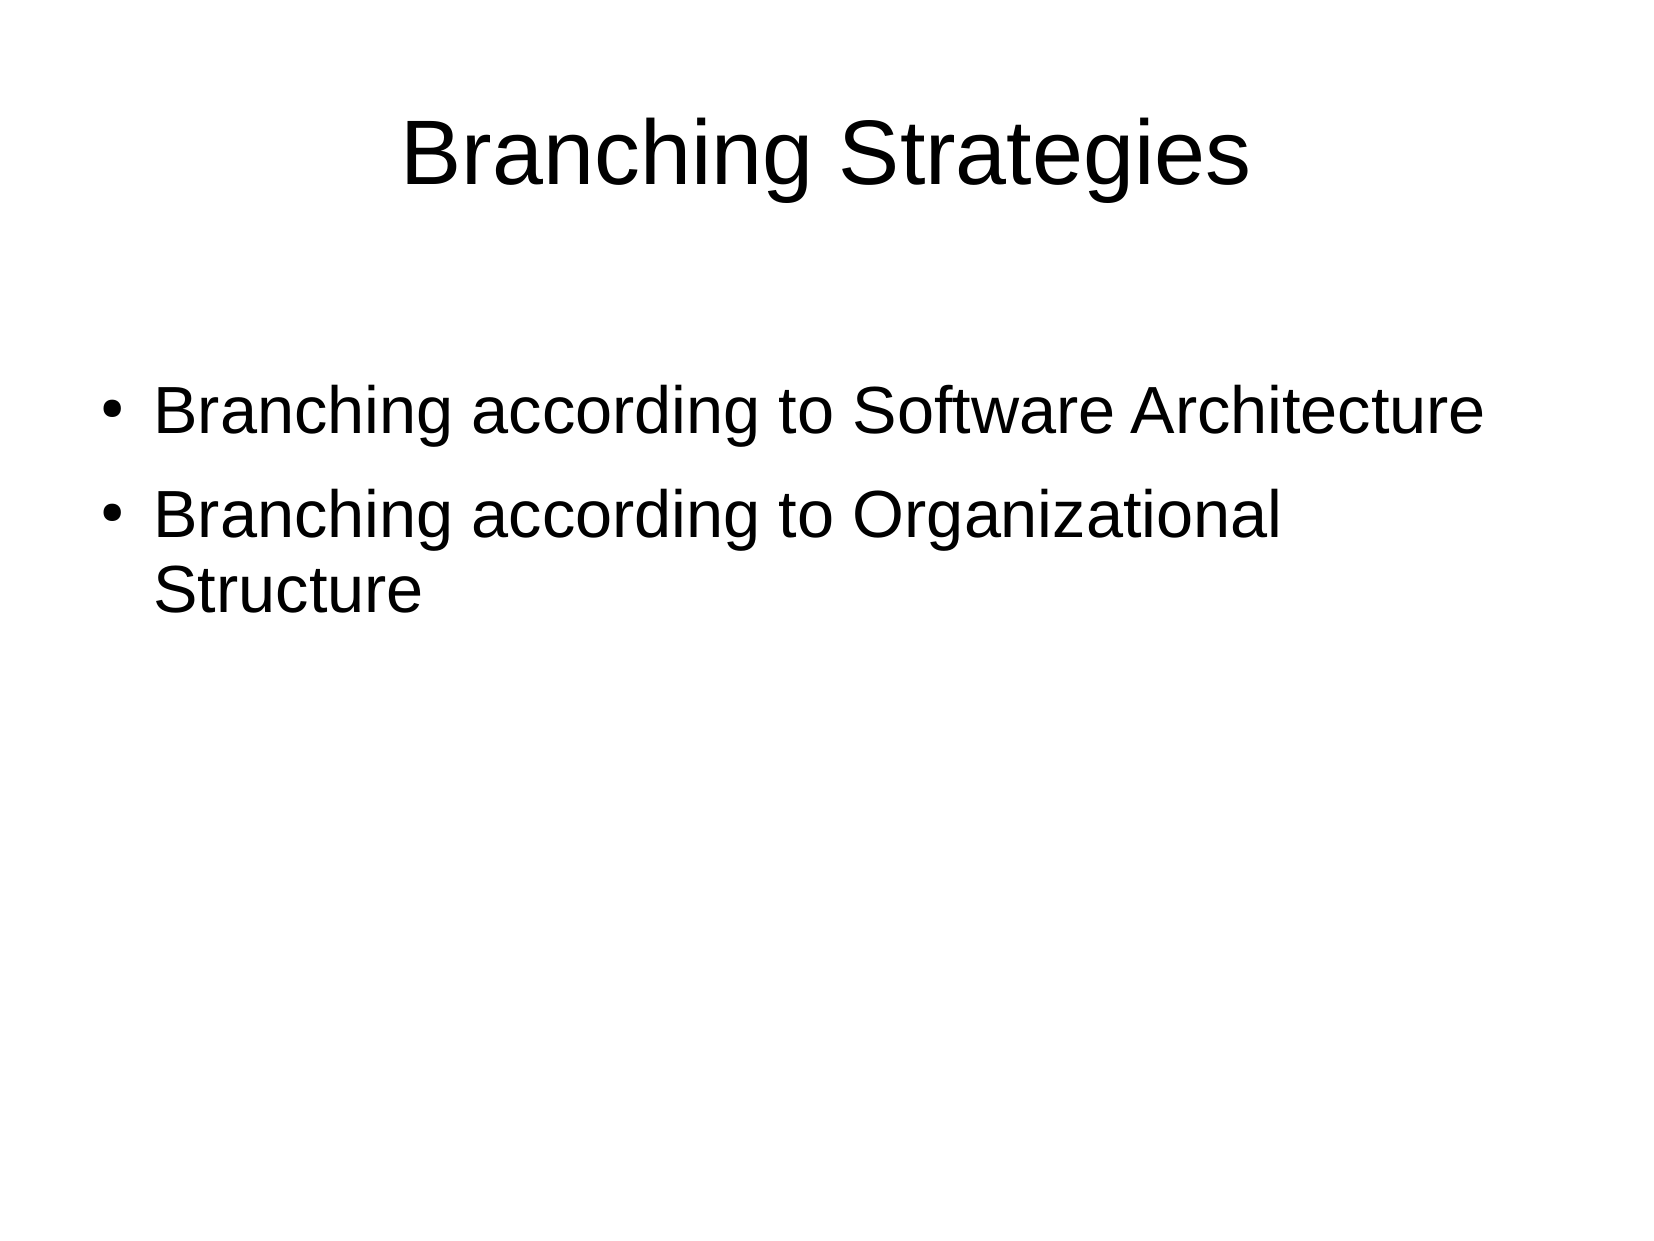

# Branching Strategies
Branching according to Software Architecture
Branching according to Organizational Structure